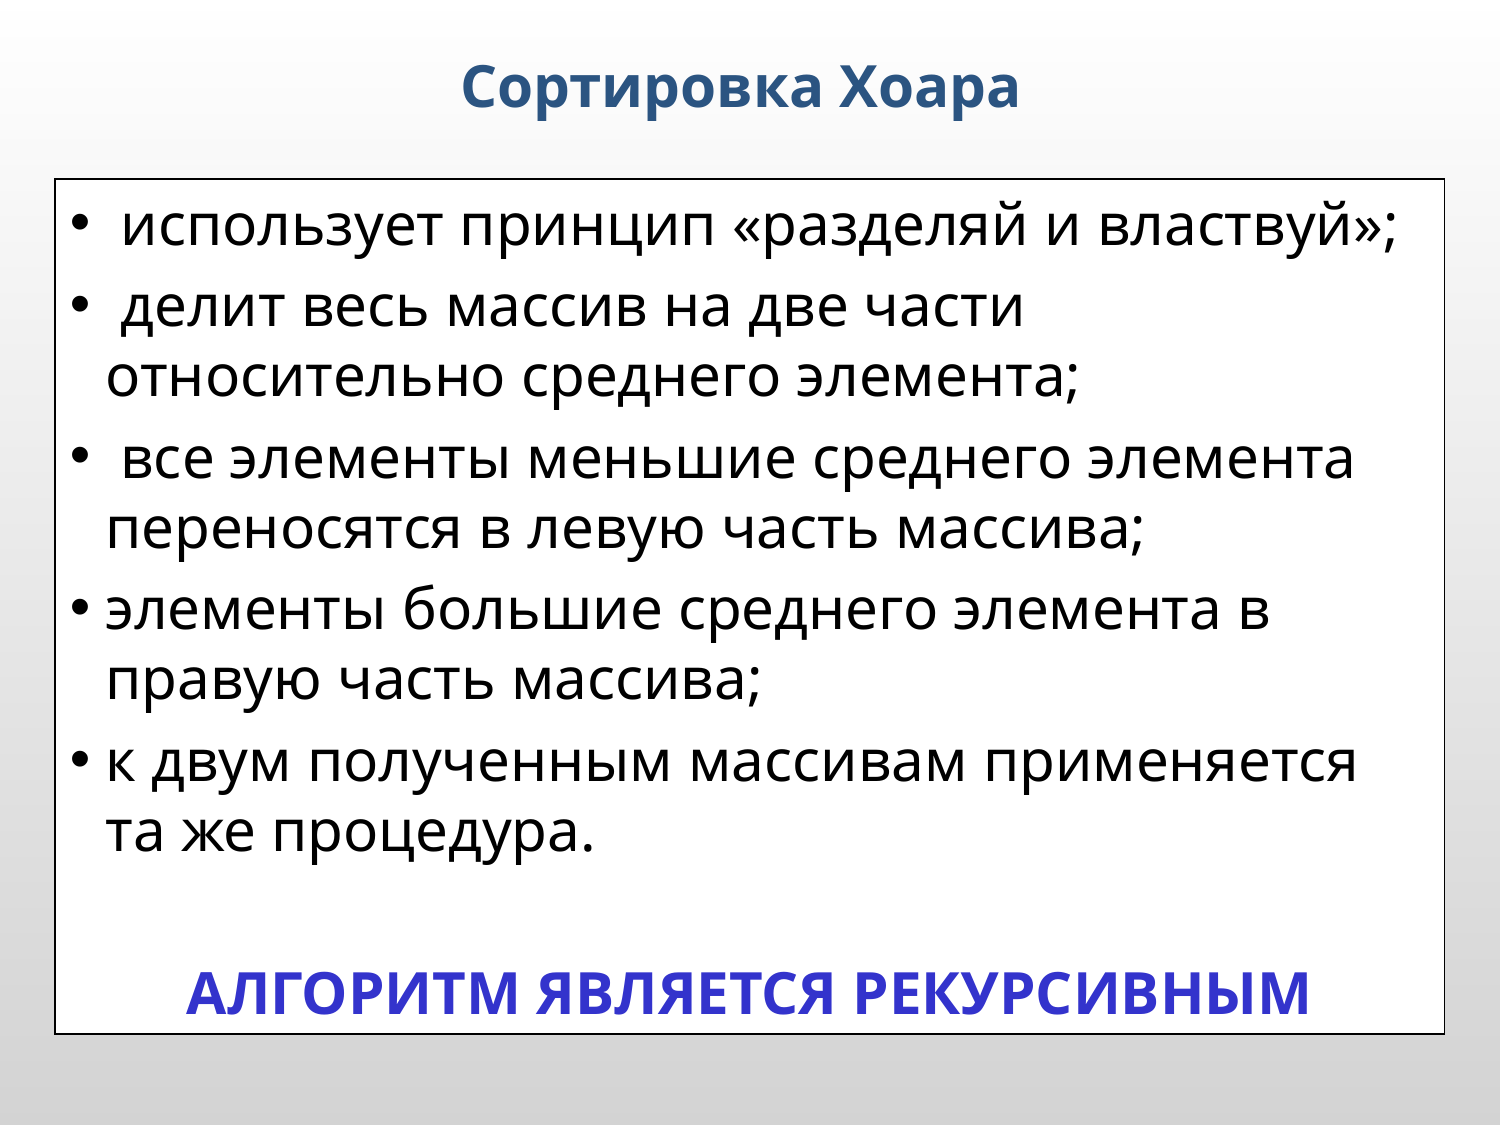

Сортировка Хоара
 использует принцип «разделяй и властвуй»;
 делит весь массив на две части относительно среднего элемента;
 все элементы меньшие среднего элемента переносятся в левую часть массива;
элементы большие среднего элемента в правую часть массива;
к двум полученным массивам применяется та же процедура.
алгоритм является рекурсивным